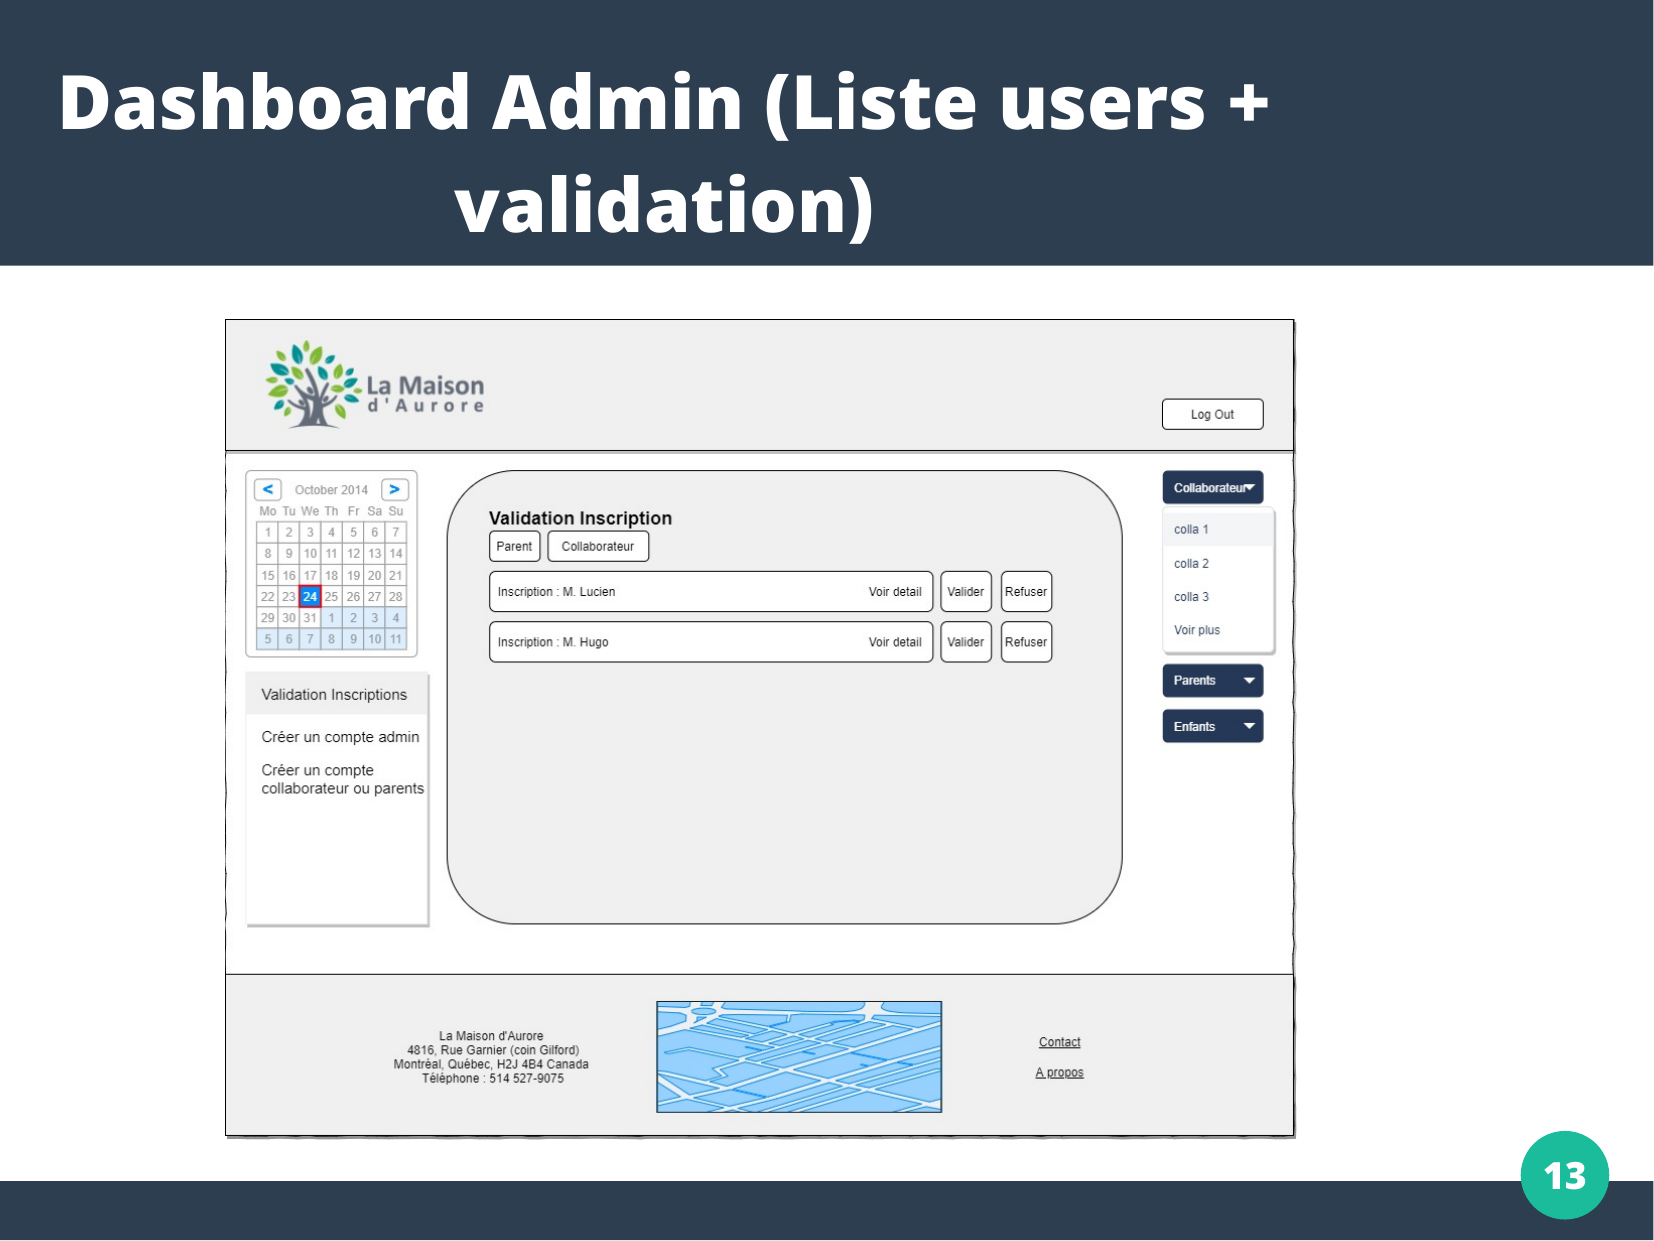

# Dashboard Admin (Liste users + validation)
13